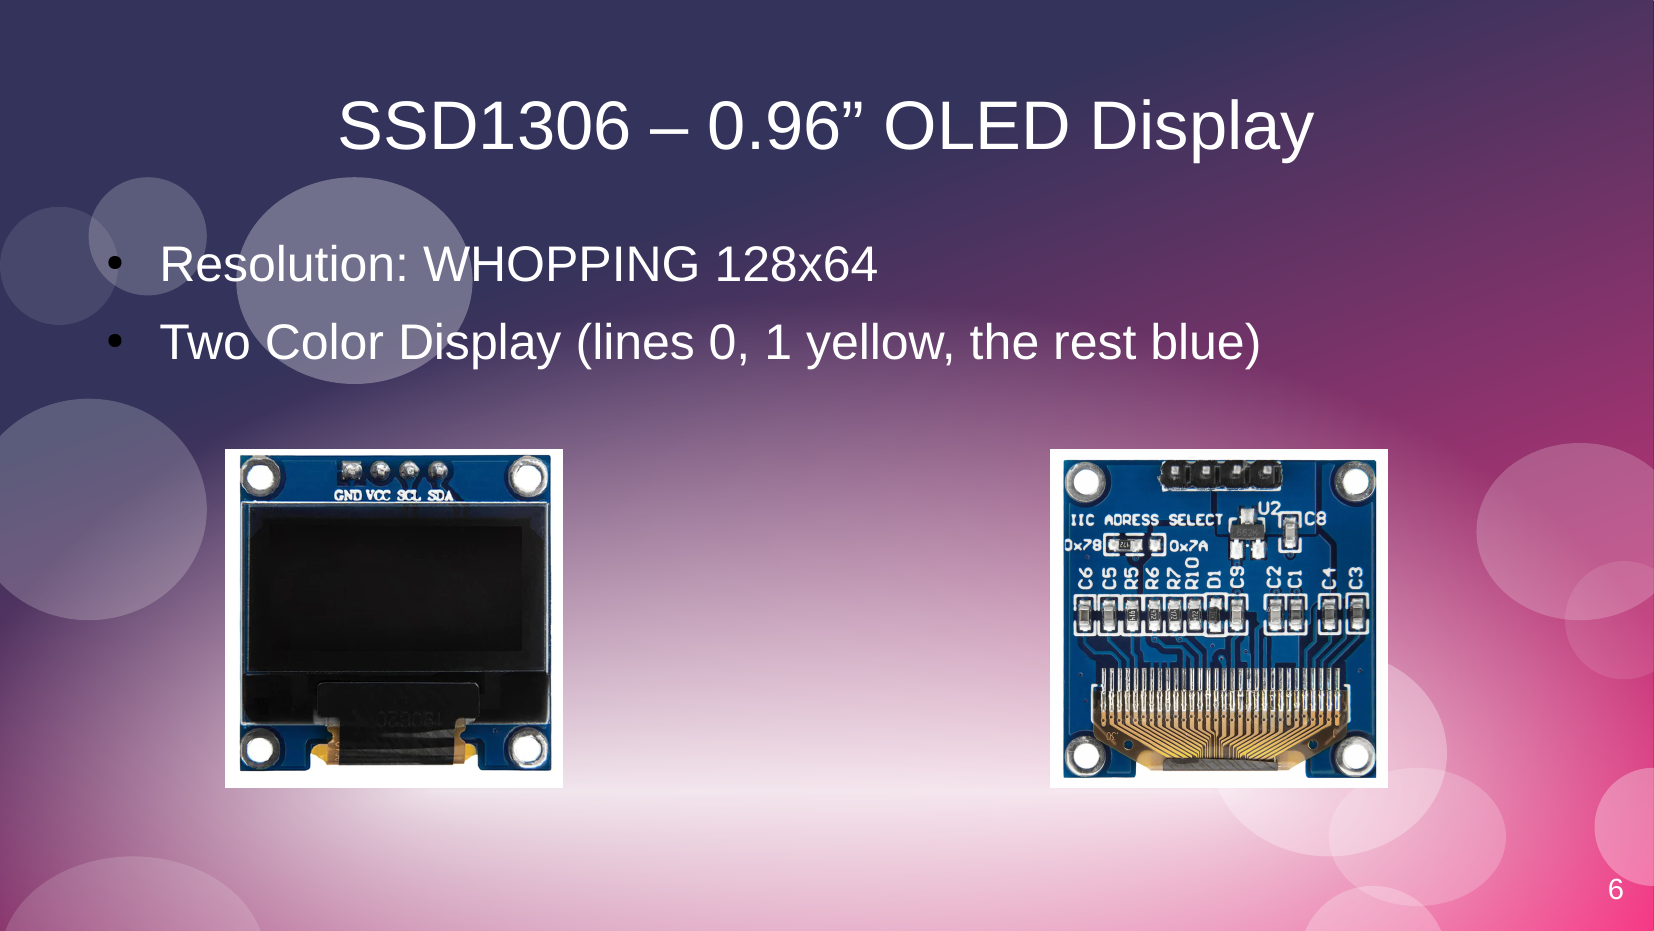

# SSD1306 – 0.96” OLED Display
Resolution: WHOPPING 128x64
Two Color Display (lines 0, 1 yellow, the rest blue)